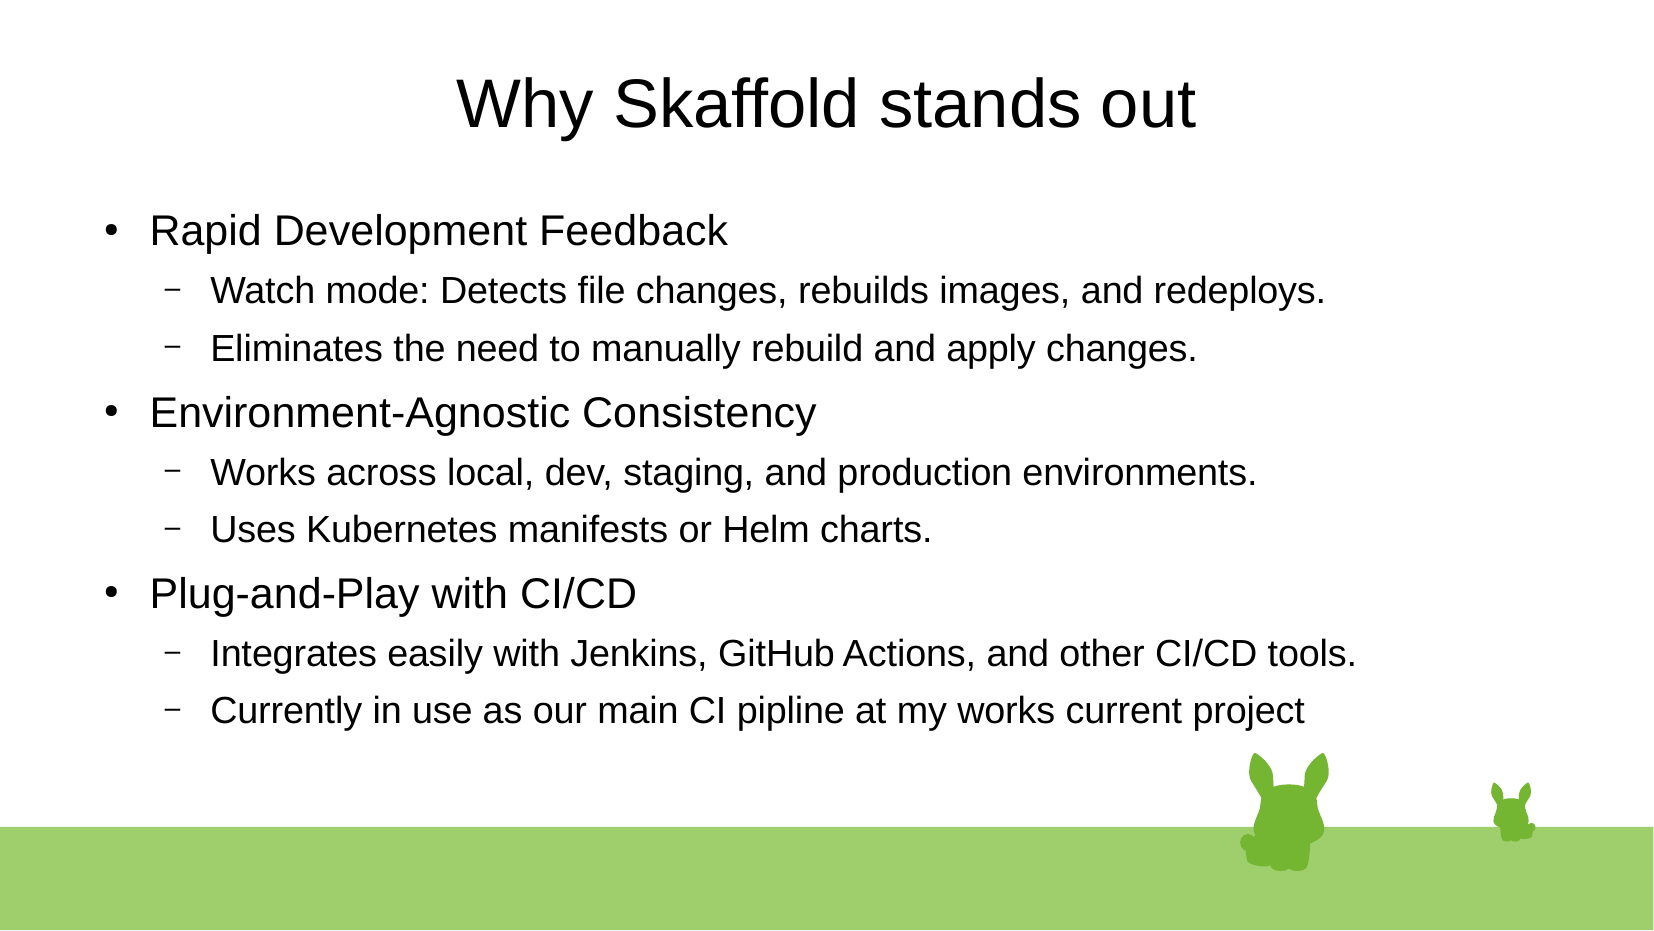

# Why Skaffold stands out
Rapid Development Feedback
Watch mode: Detects file changes, rebuilds images, and redeploys.
Eliminates the need to manually rebuild and apply changes.
Environment-Agnostic Consistency
Works across local, dev, staging, and production environments.
Uses Kubernetes manifests or Helm charts.
Plug-and-Play with CI/CD
Integrates easily with Jenkins, GitHub Actions, and other CI/CD tools.
Currently in use as our main CI pipline at my works current project